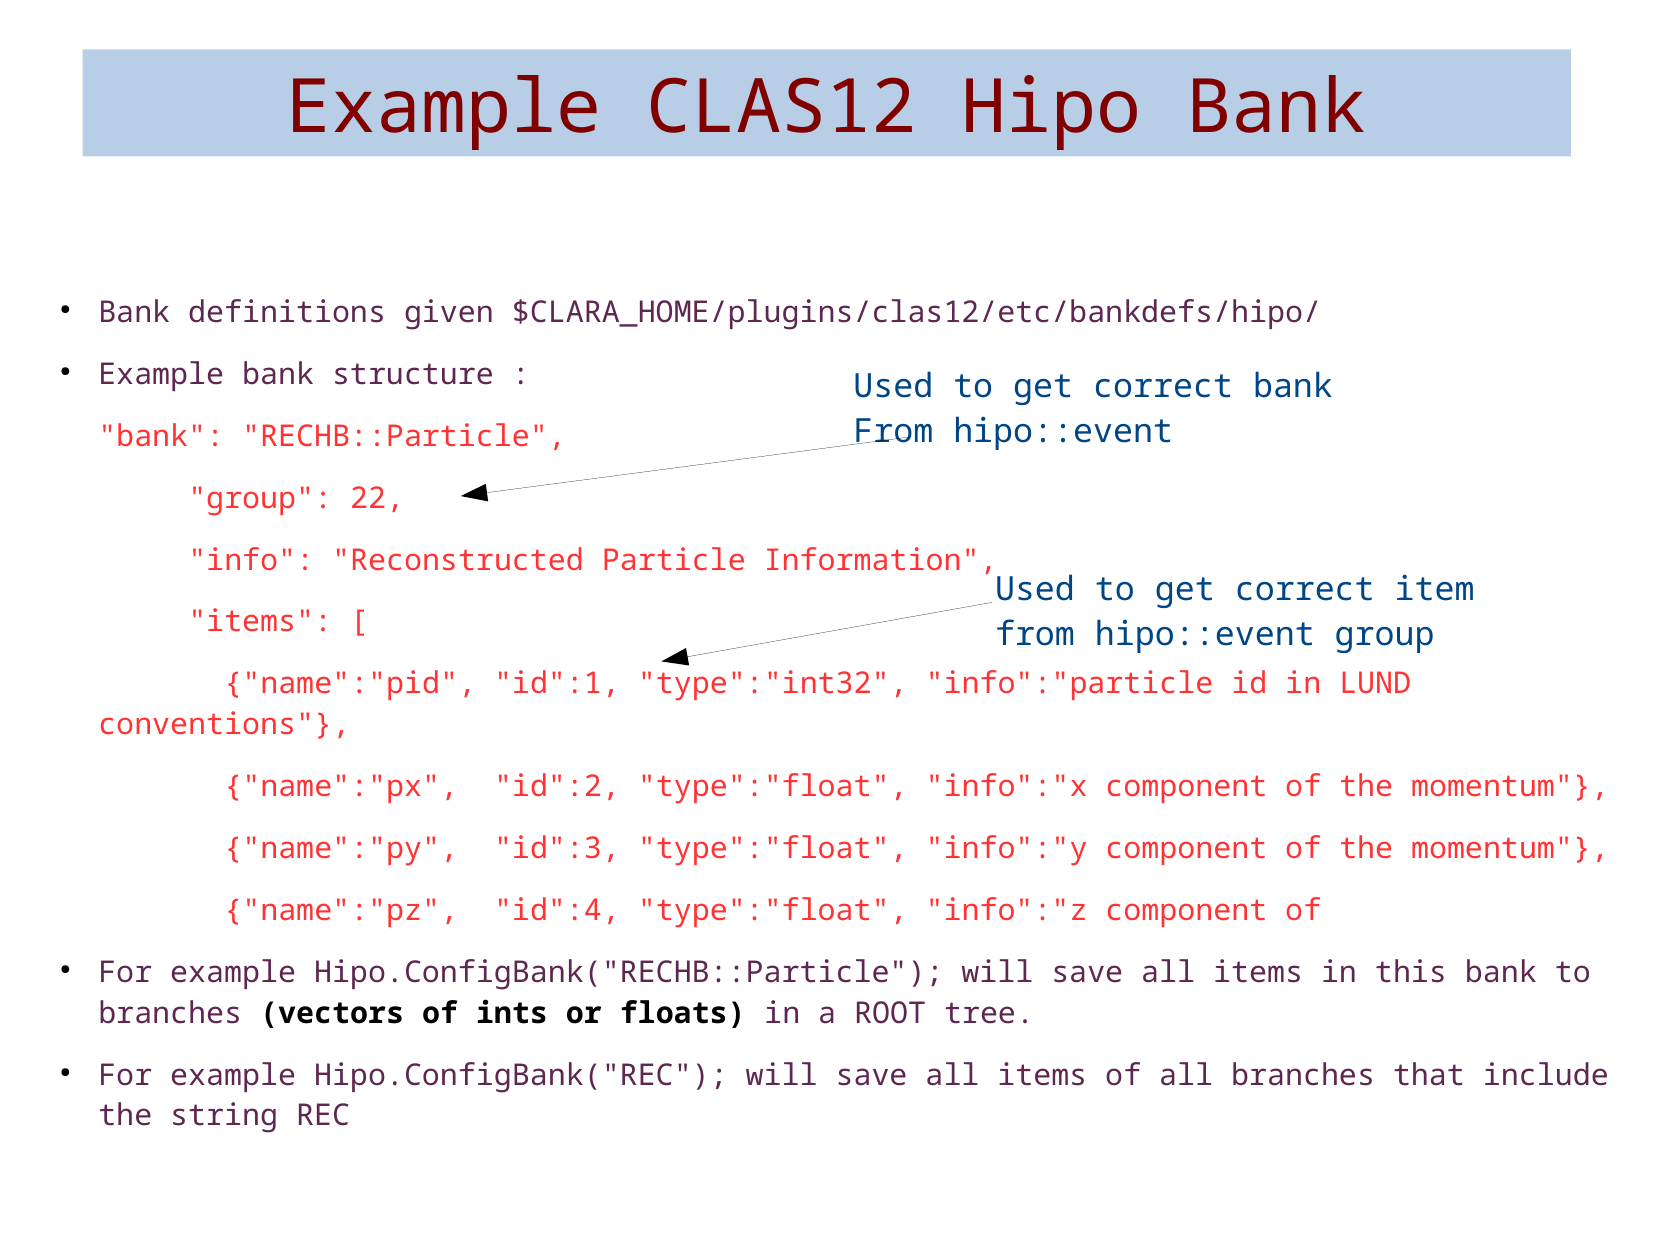

# Example CLAS12 Hipo Bank
Bank definitions given $CLARA_HOME/plugins/clas12/etc/bankdefs/hipo/
Example bank structure :
"bank": "RECHB::Particle",
 "group": 22,
 "info": "Reconstructed Particle Information",
 "items": [
 {"name":"pid", "id":1, "type":"int32", "info":"particle id in LUND conventions"},
 {"name":"px", "id":2, "type":"float", "info":"x component of the momentum"},
 {"name":"py", "id":3, "type":"float", "info":"y component of the momentum"},
 {"name":"pz", "id":4, "type":"float", "info":"z component of
For example Hipo.ConfigBank("RECHB::Particle"); will save all items in this bank to branches (vectors of ints or floats) in a ROOT tree.
For example Hipo.ConfigBank("REC"); will save all items of all branches that include the string REC
Used to get correct bank
From hipo::event
Used to get correct item from hipo::event group